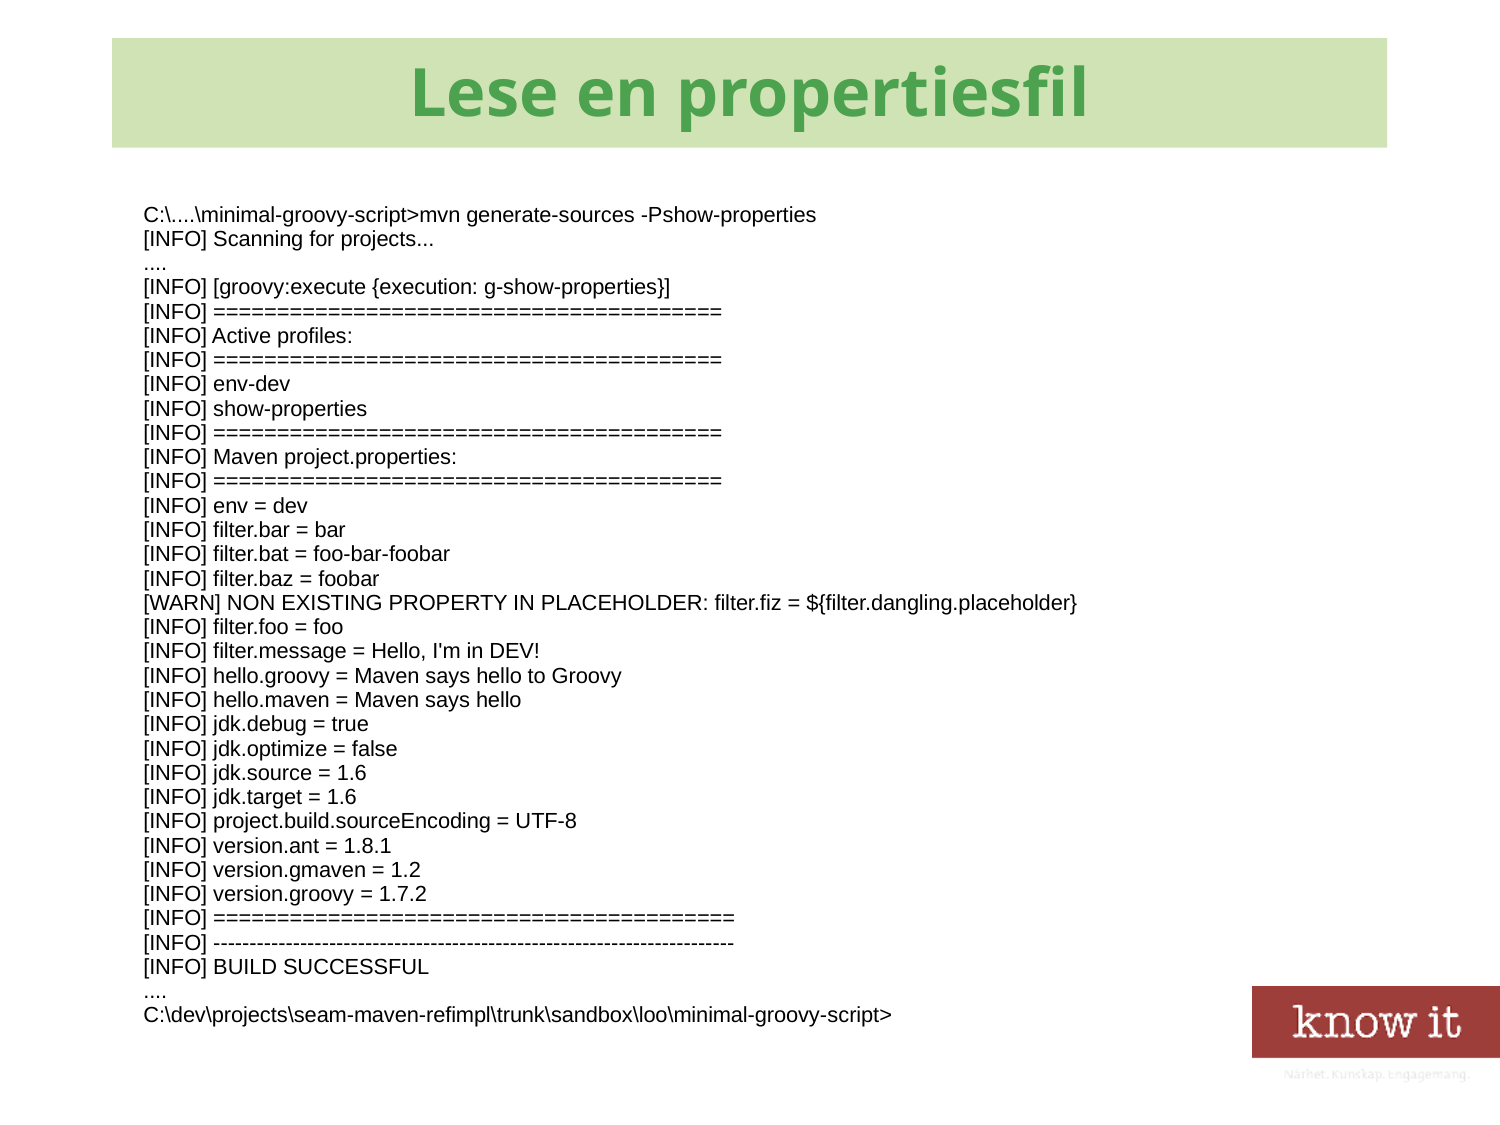

Lese en propertiesfil
C:\....\minimal-groovy-script>mvn generate-sources -Pshow-properties
[INFO] Scanning for projects...
....
[INFO] [groovy:execute {execution: g-show-properties}]
[INFO] ========================================
[INFO] Active profiles:
[INFO] ========================================
[INFO] env-dev
[INFO] show-properties
[INFO] ========================================
[INFO] Maven project.properties:
[INFO] ========================================
[INFO] env = dev
[INFO] filter.bar = bar
[INFO] filter.bat = foo-bar-foobar
[INFO] filter.baz = foobar
[WARN] NON EXISTING PROPERTY IN PLACEHOLDER: filter.fiz = ${filter.dangling.placeholder}
[INFO] filter.foo = foo
[INFO] filter.message = Hello, I'm in DEV!
[INFO] hello.groovy = Maven says hello to Groovy
[INFO] hello.maven = Maven says hello
[INFO] jdk.debug = true
[INFO] jdk.optimize = false
[INFO] jdk.source = 1.6
[INFO] jdk.target = 1.6
[INFO] project.build.sourceEncoding = UTF-8
[INFO] version.ant = 1.8.1
[INFO] version.gmaven = 1.2
[INFO] version.groovy = 1.7.2
[INFO] =========================================
[INFO] ------------------------------------------------------------------------
[INFO] BUILD SUCCESSFUL
....
C:\dev\projects\seam-maven-refimpl\trunk\sandbox\loo\minimal-groovy-script>